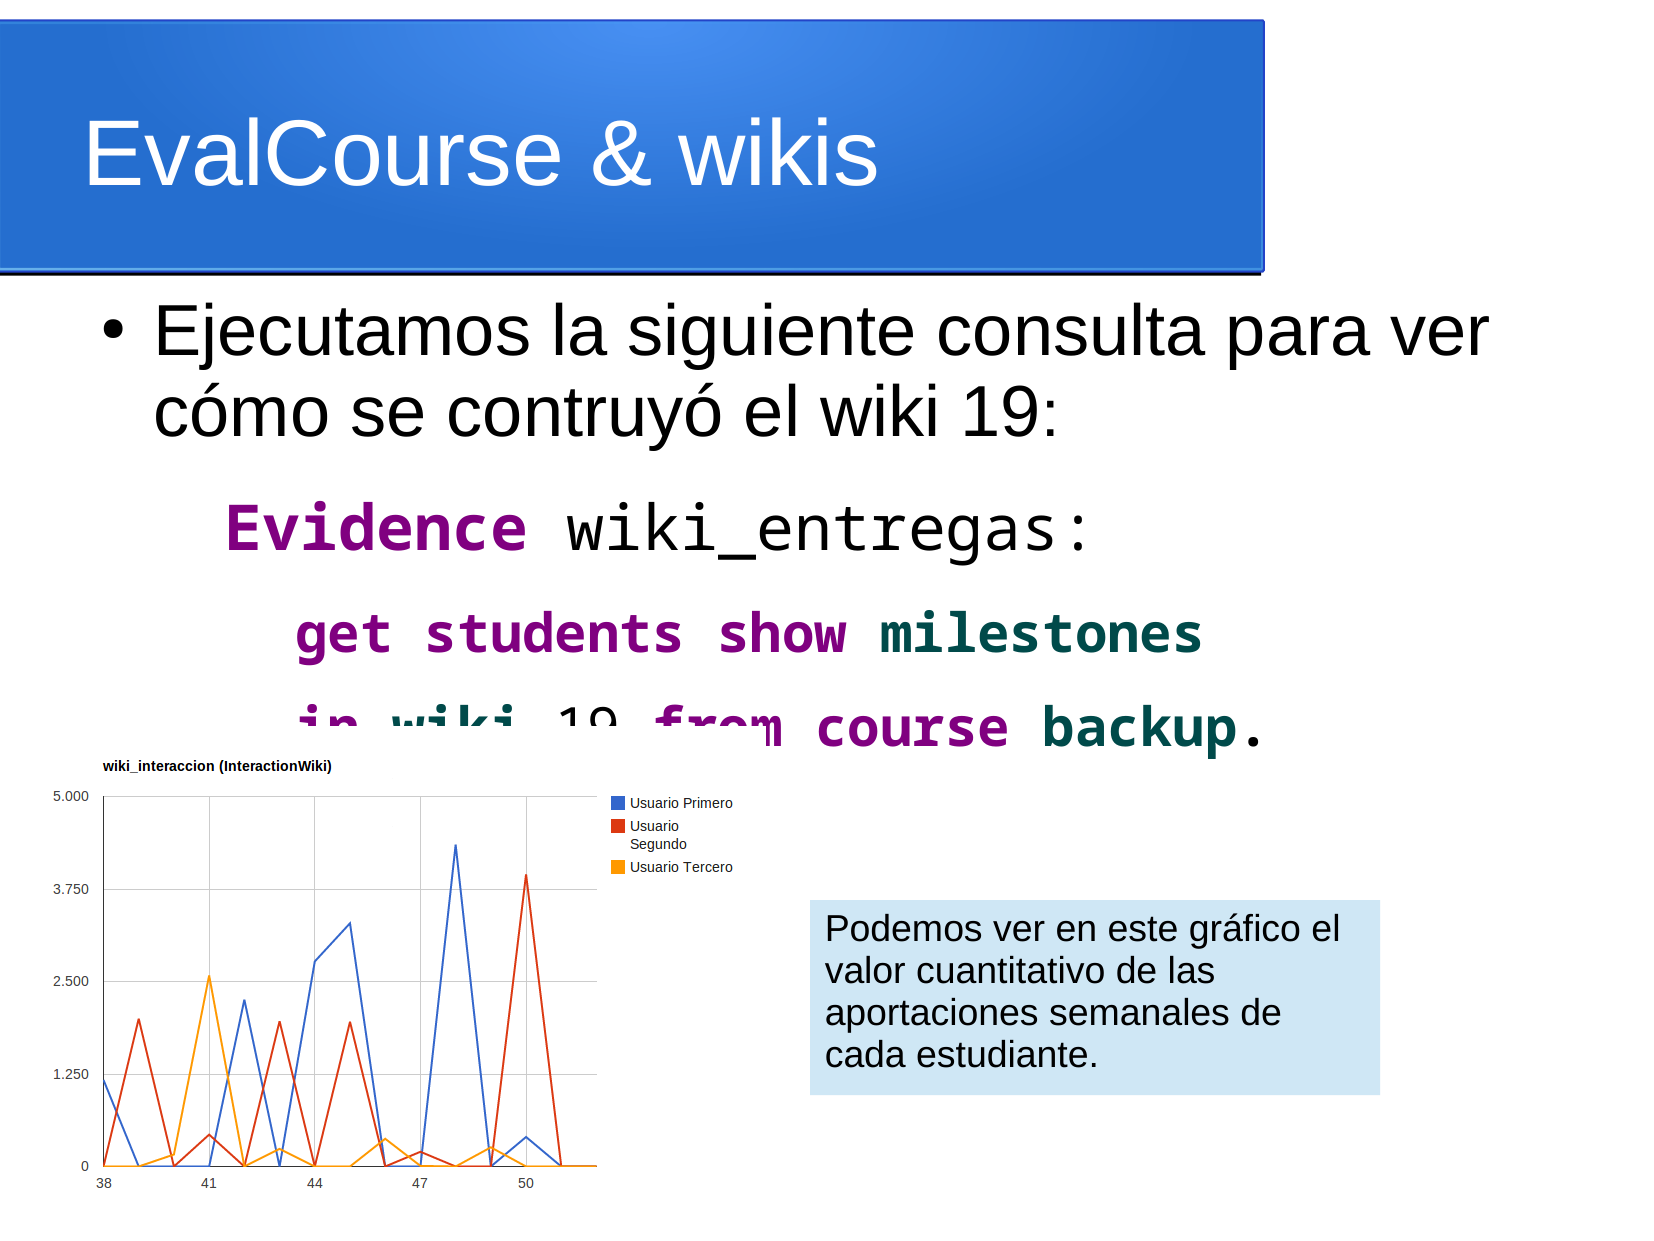

# EvalCourse & wikis
Ejecutamos la siguiente consulta para ver cómo se contruyó el wiki 19:
Evidence wiki_entregas:
get students show milestones
in wiki 19 from course backup.
Podemos ver en este gráfico el valor cuantitativo de las aportaciones semanales de cada estudiante.